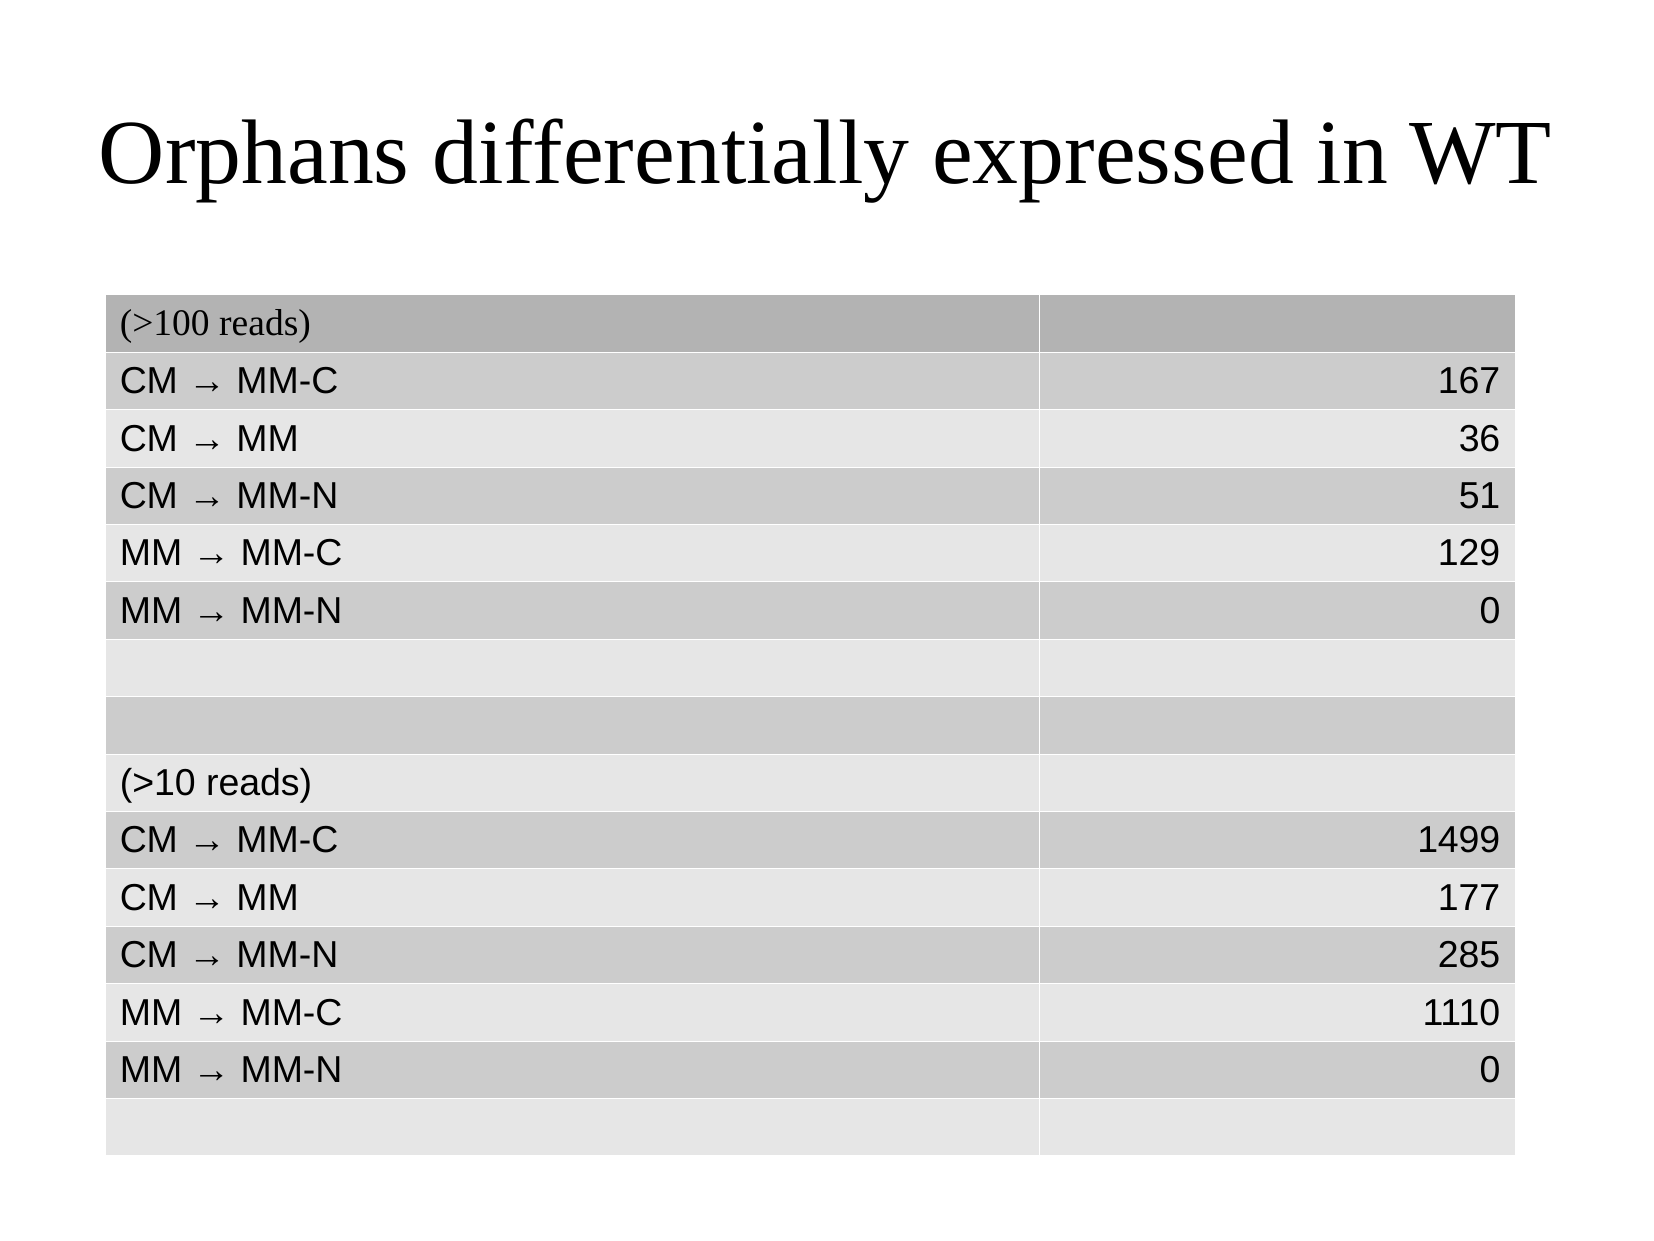

# Orphans differentially expressed in WT
| (>100 reads) | |
| --- | --- |
| CM → MM-C | 167 |
| CM → MM | 36 |
| CM → MM-N | 51 |
| MM → MM-C | 129 |
| MM → MM-N | 0 |
| | |
| | |
| (>10 reads) | |
| CM → MM-C | 1499 |
| CM → MM | 177 |
| CM → MM-N | 285 |
| MM → MM-C | 1110 |
| MM → MM-N | 0 |
| | |